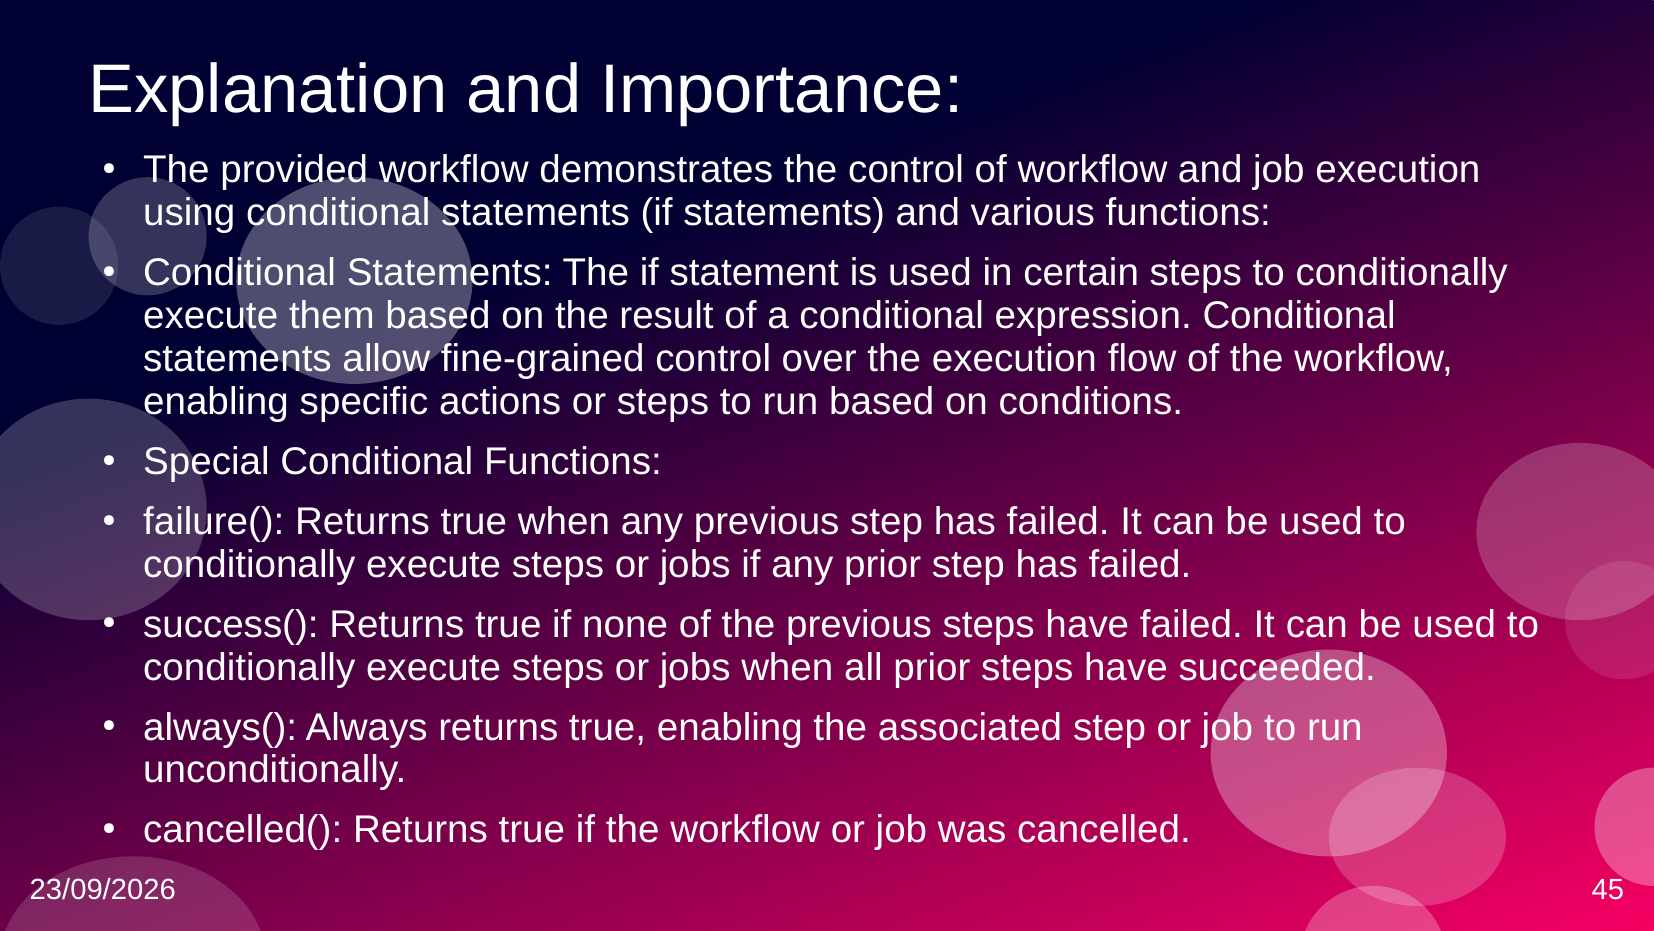

# Explanation and Importance:
The provided workflow demonstrates the control of workflow and job execution using conditional statements (if statements) and various functions:
Conditional Statements: The if statement is used in certain steps to conditionally execute them based on the result of a conditional expression. Conditional statements allow fine-grained control over the execution flow of the workflow, enabling specific actions or steps to run based on conditions.
Special Conditional Functions:
failure(): Returns true when any previous step has failed. It can be used to conditionally execute steps or jobs if any prior step has failed.
success(): Returns true if none of the previous steps have failed. It can be used to conditionally execute steps or jobs when all prior steps have succeeded.
always(): Always returns true, enabling the associated step or job to run unconditionally.
cancelled(): Returns true if the workflow or job was cancelled.
45